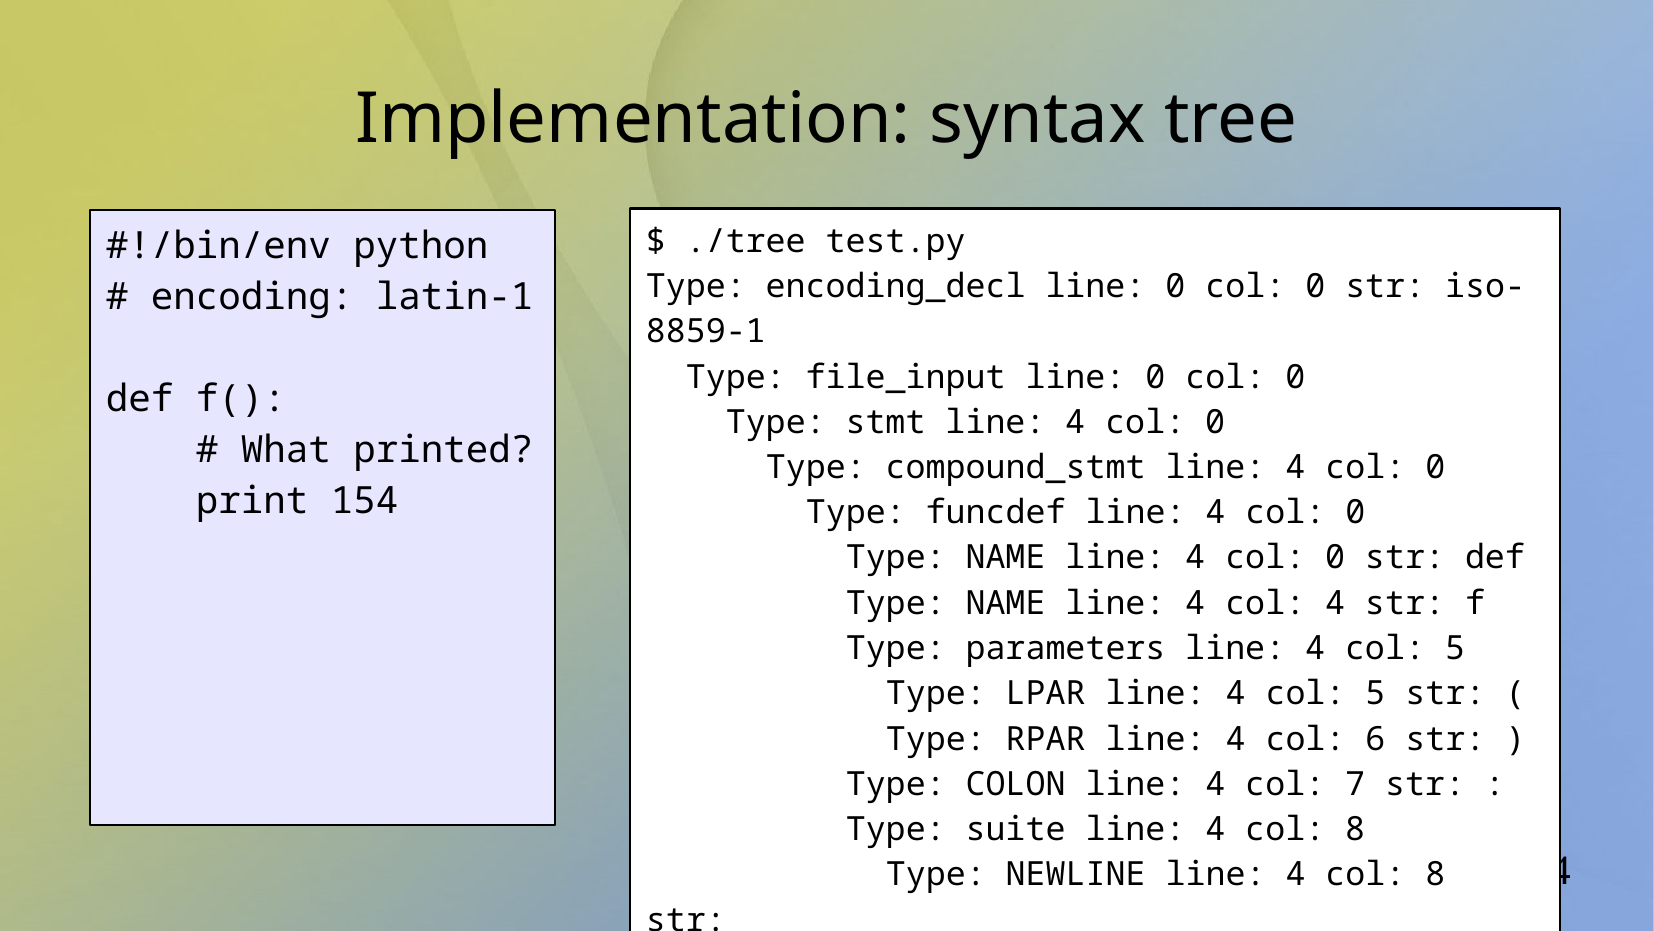

# Implementation: syntax tree
$ ./tree test.py
Type: encoding_decl line: 0 col: 0 str: iso-8859-1
 Type: file_input line: 0 col: 0
 Type: stmt line: 4 col: 0
 Type: compound_stmt line: 4 col: 0
 Type: funcdef line: 4 col: 0
 Type: NAME line: 4 col: 0 str: def
 Type: NAME line: 4 col: 4 str: f
 Type: parameters line: 4 col: 5
 Type: LPAR line: 4 col: 5 str: (
 Type: RPAR line: 4 col: 6 str: )
 Type: COLON line: 4 col: 7 str: :
 Type: suite line: 4 col: 8
 Type: NEWLINE line: 4 col: 8 str:
 Type: INDENT line: 6 col: -1 str:
 Type: stmt line: 6 col: 4
 . . .
#!/bin/env python
# encoding: latin-1
def f():
 # What printed?
 print 154
34